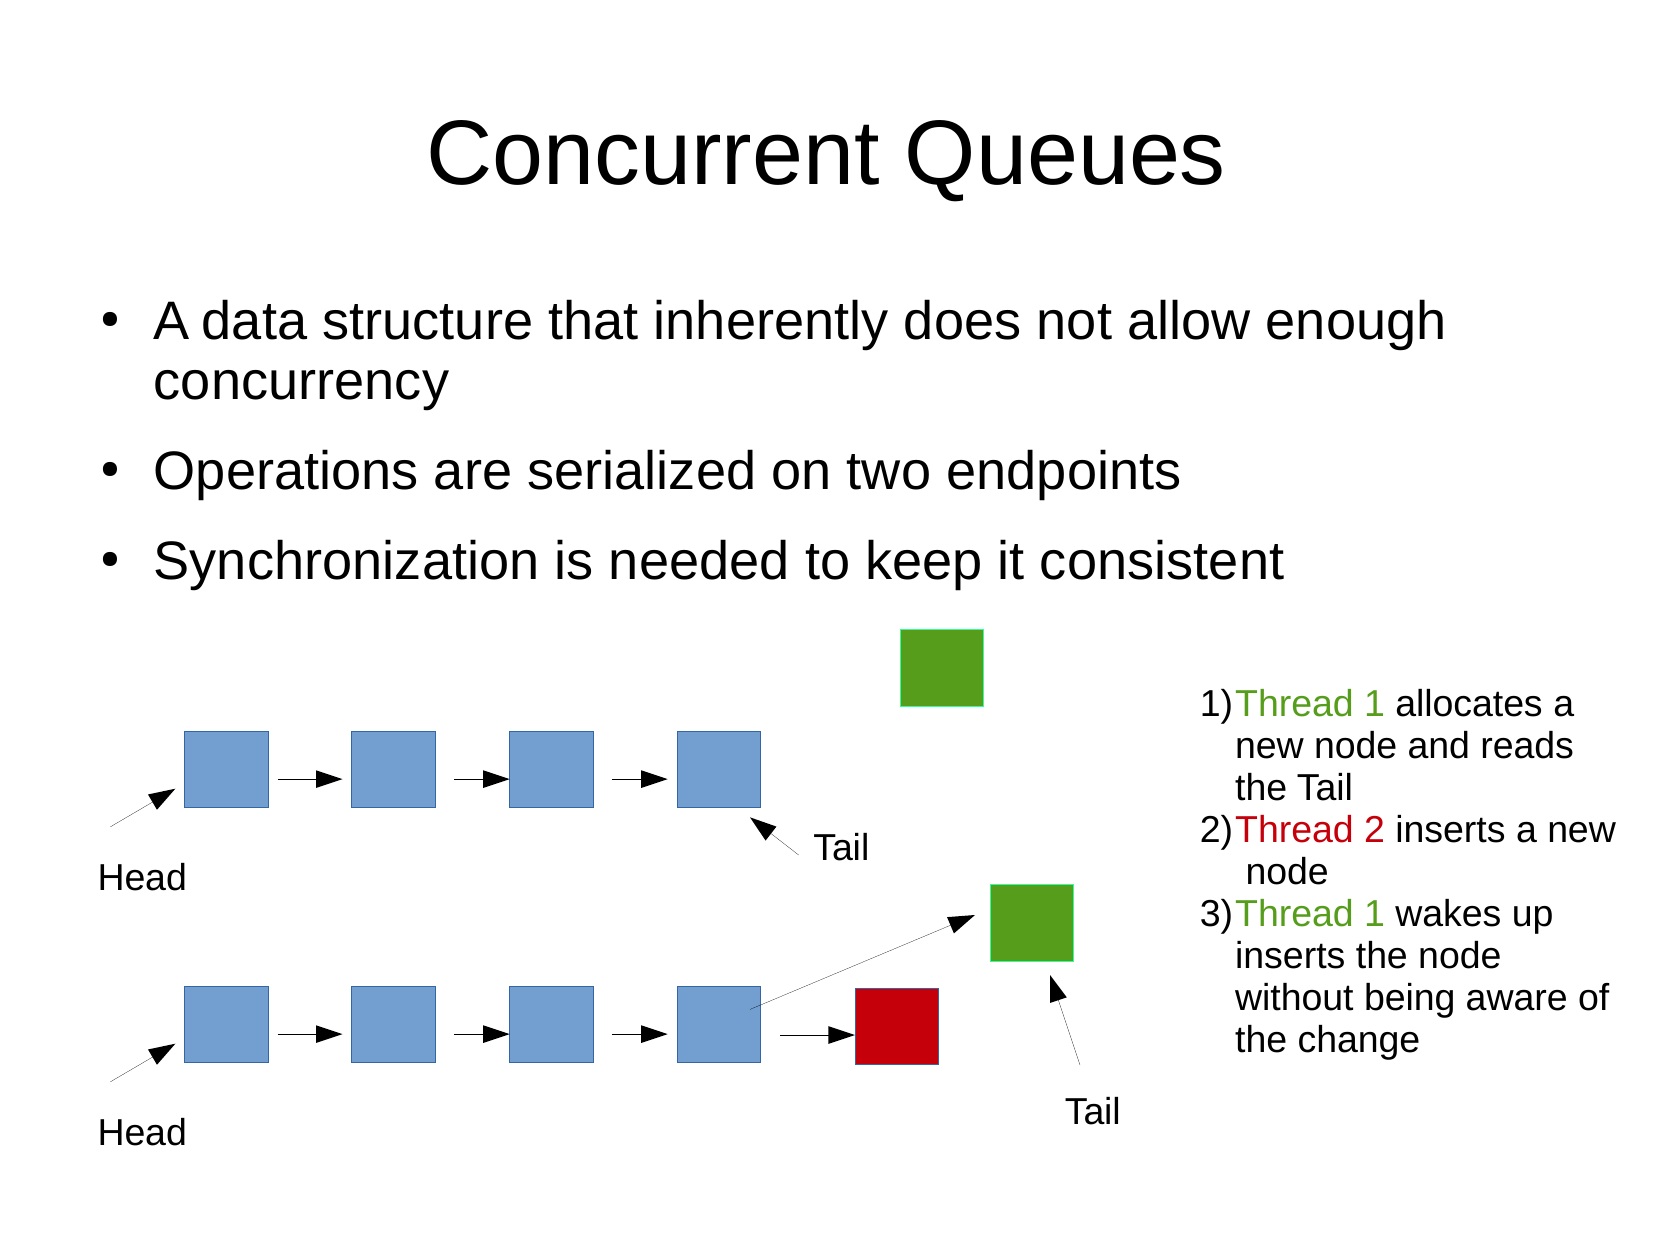

# Concurrent Queues
A data structure that inherently does not allow enough concurrency
Operations are serialized on two endpoints
Synchronization is needed to keep it consistent
Thread 1 allocates a new node and reads the Tail
Thread 2 inserts a new node
Thread 1 wakes up inserts the node without being aware of the change
Tail
Head
Tail
Head